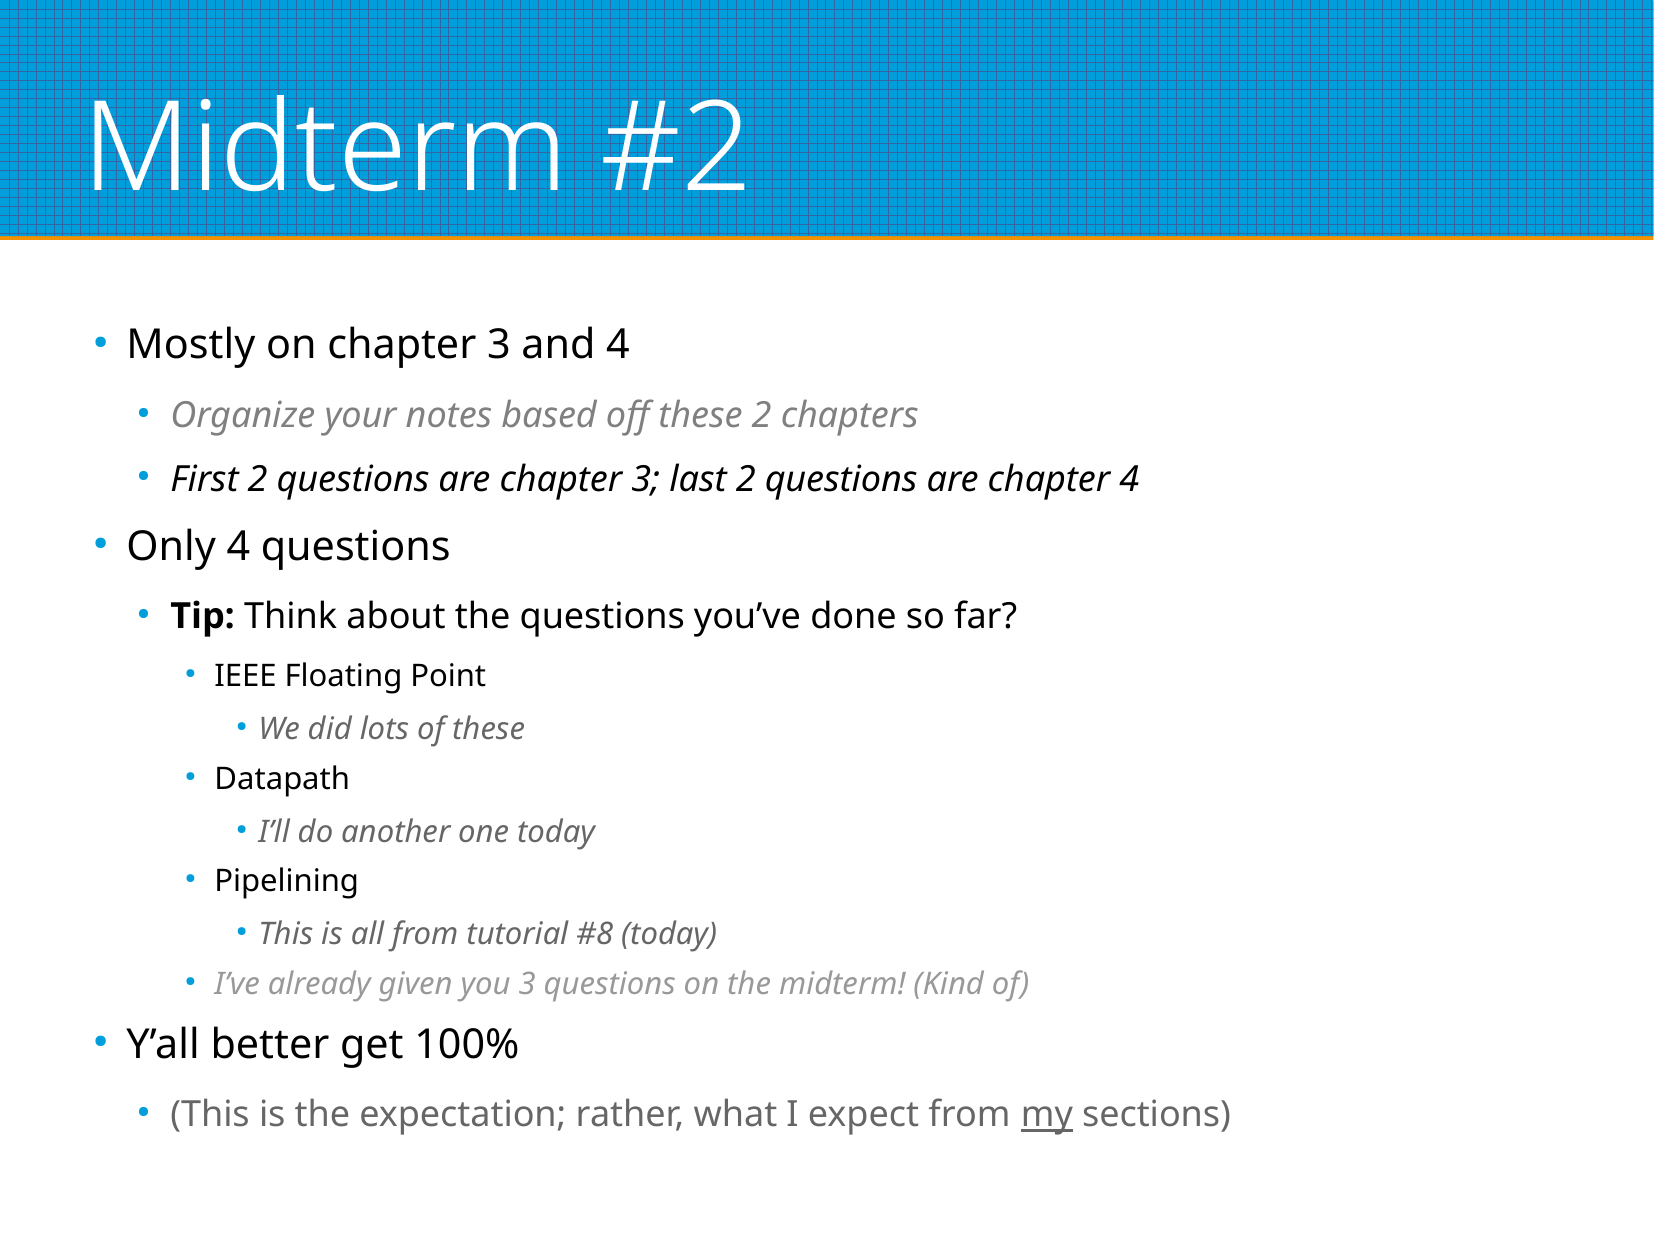

# Midterm #2
Mostly on chapter 3 and 4
Organize your notes based off these 2 chapters
First 2 questions are chapter 3; last 2 questions are chapter 4
Only 4 questions
Tip: Think about the questions you’ve done so far?
IEEE Floating Point
We did lots of these
Datapath
I’ll do another one today
Pipelining
This is all from tutorial #8 (today)
I’ve already given you 3 questions on the midterm! (Kind of)
Y’all better get 100%
(This is the expectation; rather, what I expect from my sections)